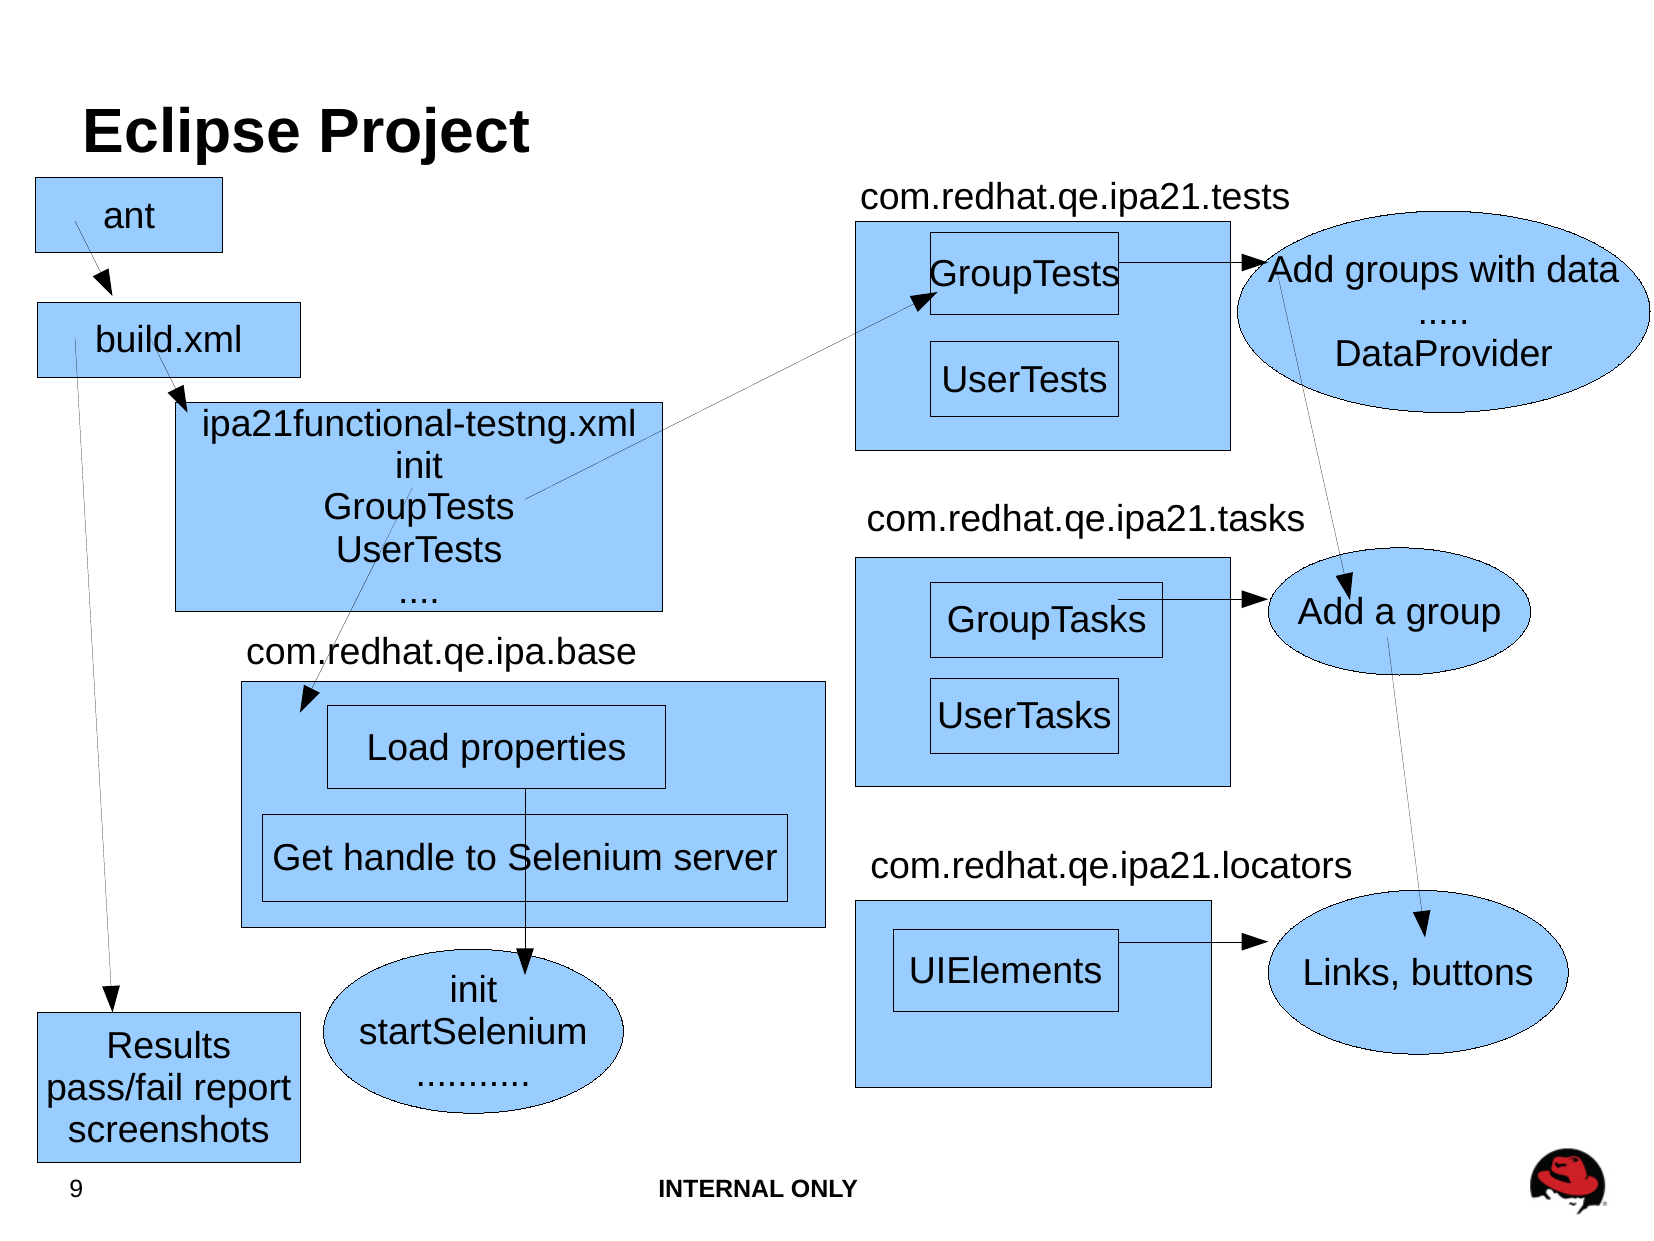

# Eclipse Project
com.redhat.qe.ipa21.tests
ant
Add groups with data
.....
DataProvider
GroupTests
build.xml
UserTests
ipa21functional-testng.xml
init
GroupTests
UserTests
....
com.redhat.qe.ipa21.tasks
Add a group
GroupTasks
com.redhat.qe.ipa.base
UserTasks
Load properties
Get handle to Selenium server
com.redhat.qe.ipa21.locators
Links, buttons
UIElements
init
startSelenium
...........
Results
pass/fail report
screenshots